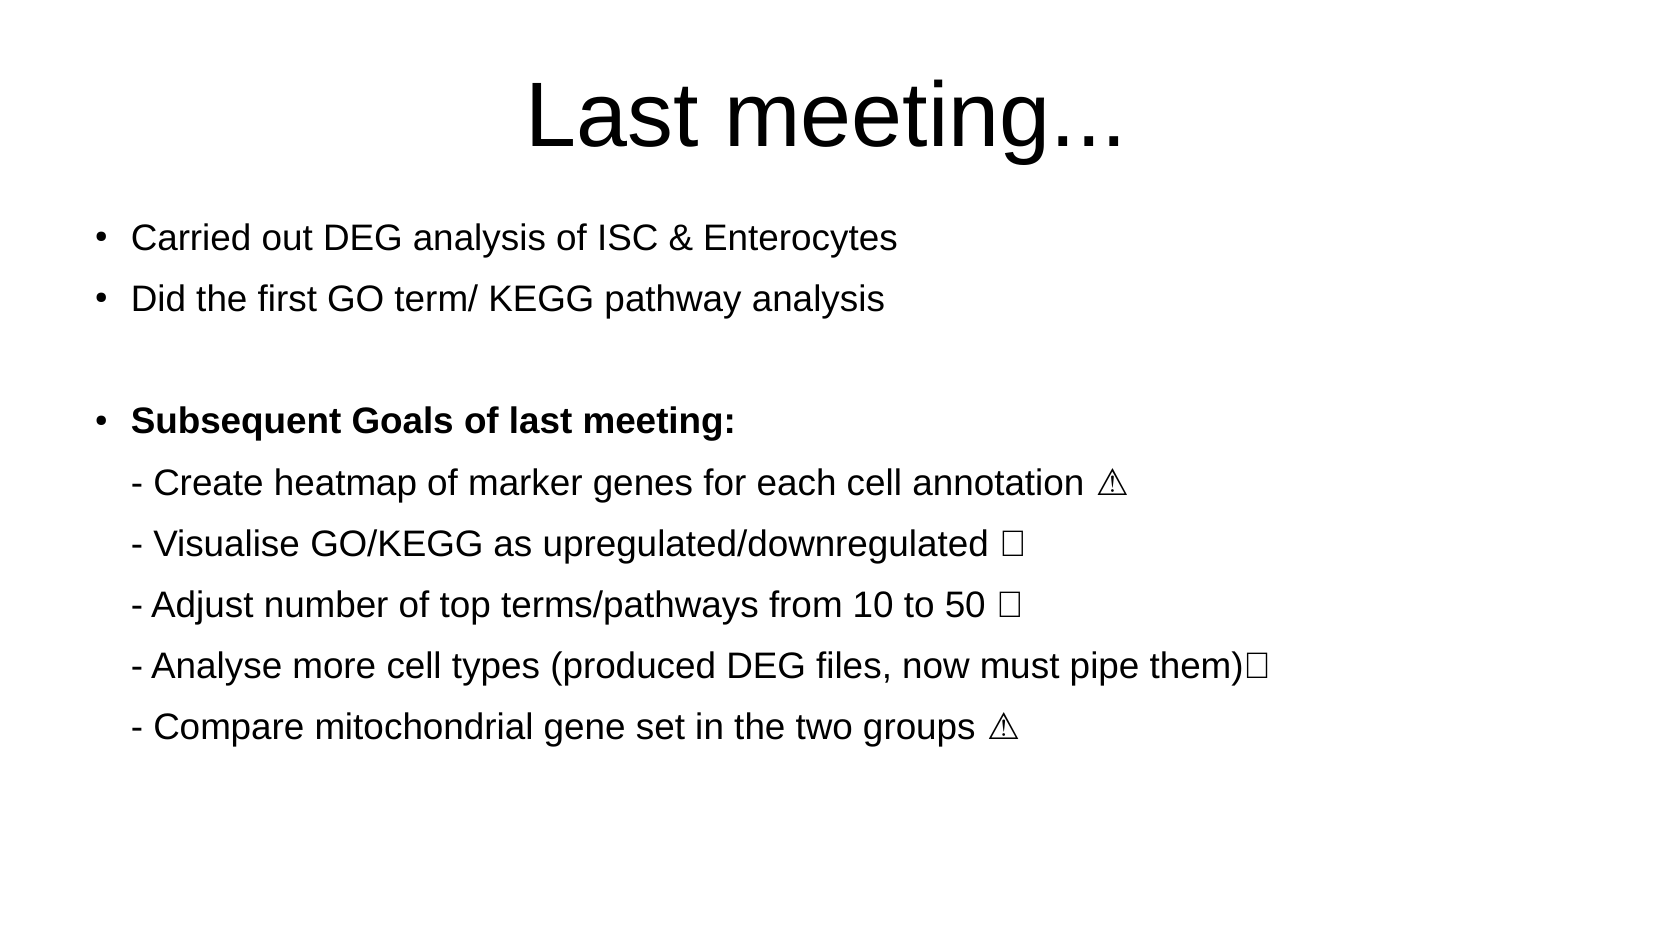

Last meeting...
# Carried out DEG analysis of ISC & Enterocytes
Did the first GO term/ KEGG pathway analysis
Subsequent Goals of last meeting:
- Create heatmap of marker genes for each cell annotation ⚠️
- Visualise GO/KEGG as upregulated/downregulated ✅
- Adjust number of top terms/pathways from 10 to 50 ✅
- Analyse more cell types (produced DEG files, now must pipe them)✅
- Compare mitochondrial gene set in the two groups ⚠️